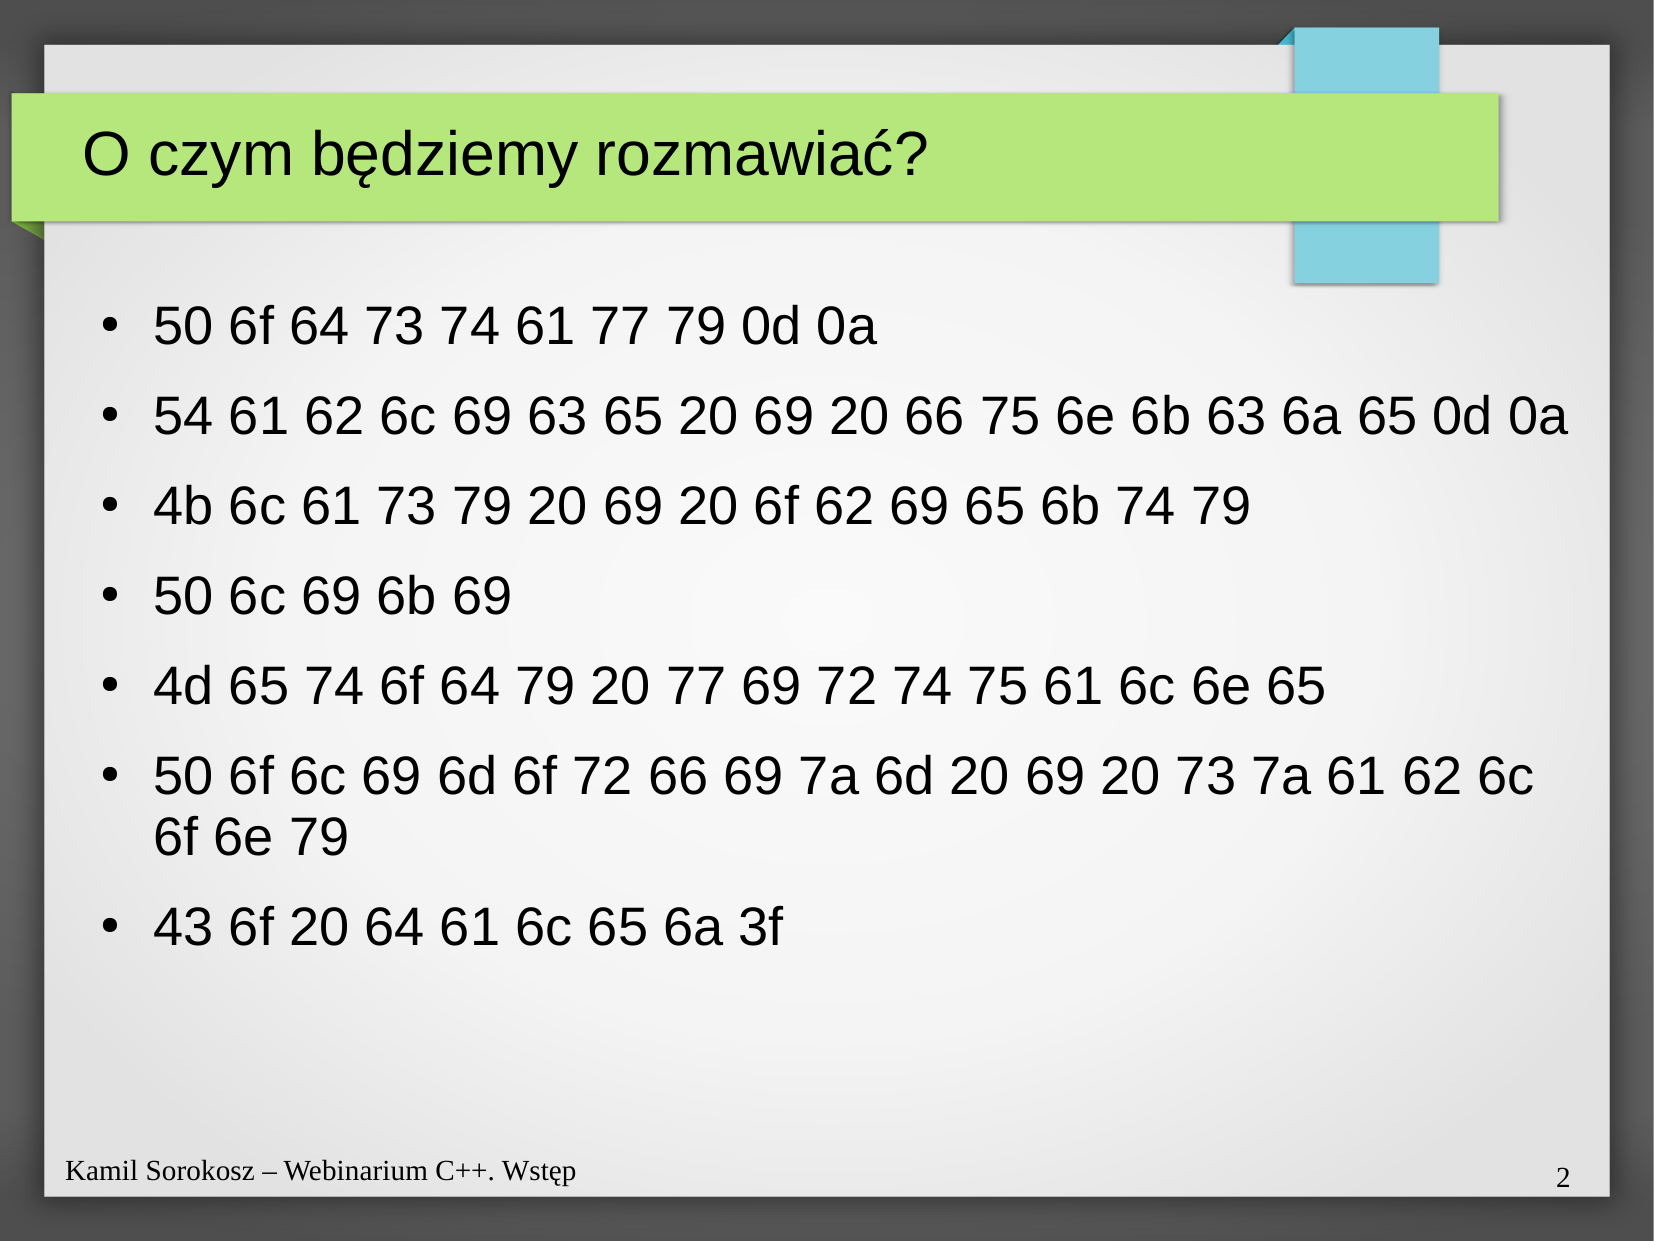

# O czym będziemy rozmawiać?
50 6f 64 73 74 61 77 79 0d 0a
54 61 62 6c 69 63 65 20 69 20 66 75 6e 6b 63 6a 65 0d 0a
4b 6c 61 73 79 20 69 20 6f 62 69 65 6b 74 79
50 6c 69 6b 69
4d 65 74 6f 64 79 20 77 69 72 74 75 61 6c 6e 65
50 6f 6c 69 6d 6f 72 66 69 7a 6d 20 69 20 73 7a 61 62 6c 6f 6e 79
43 6f 20 64 61 6c 65 6a 3f
2